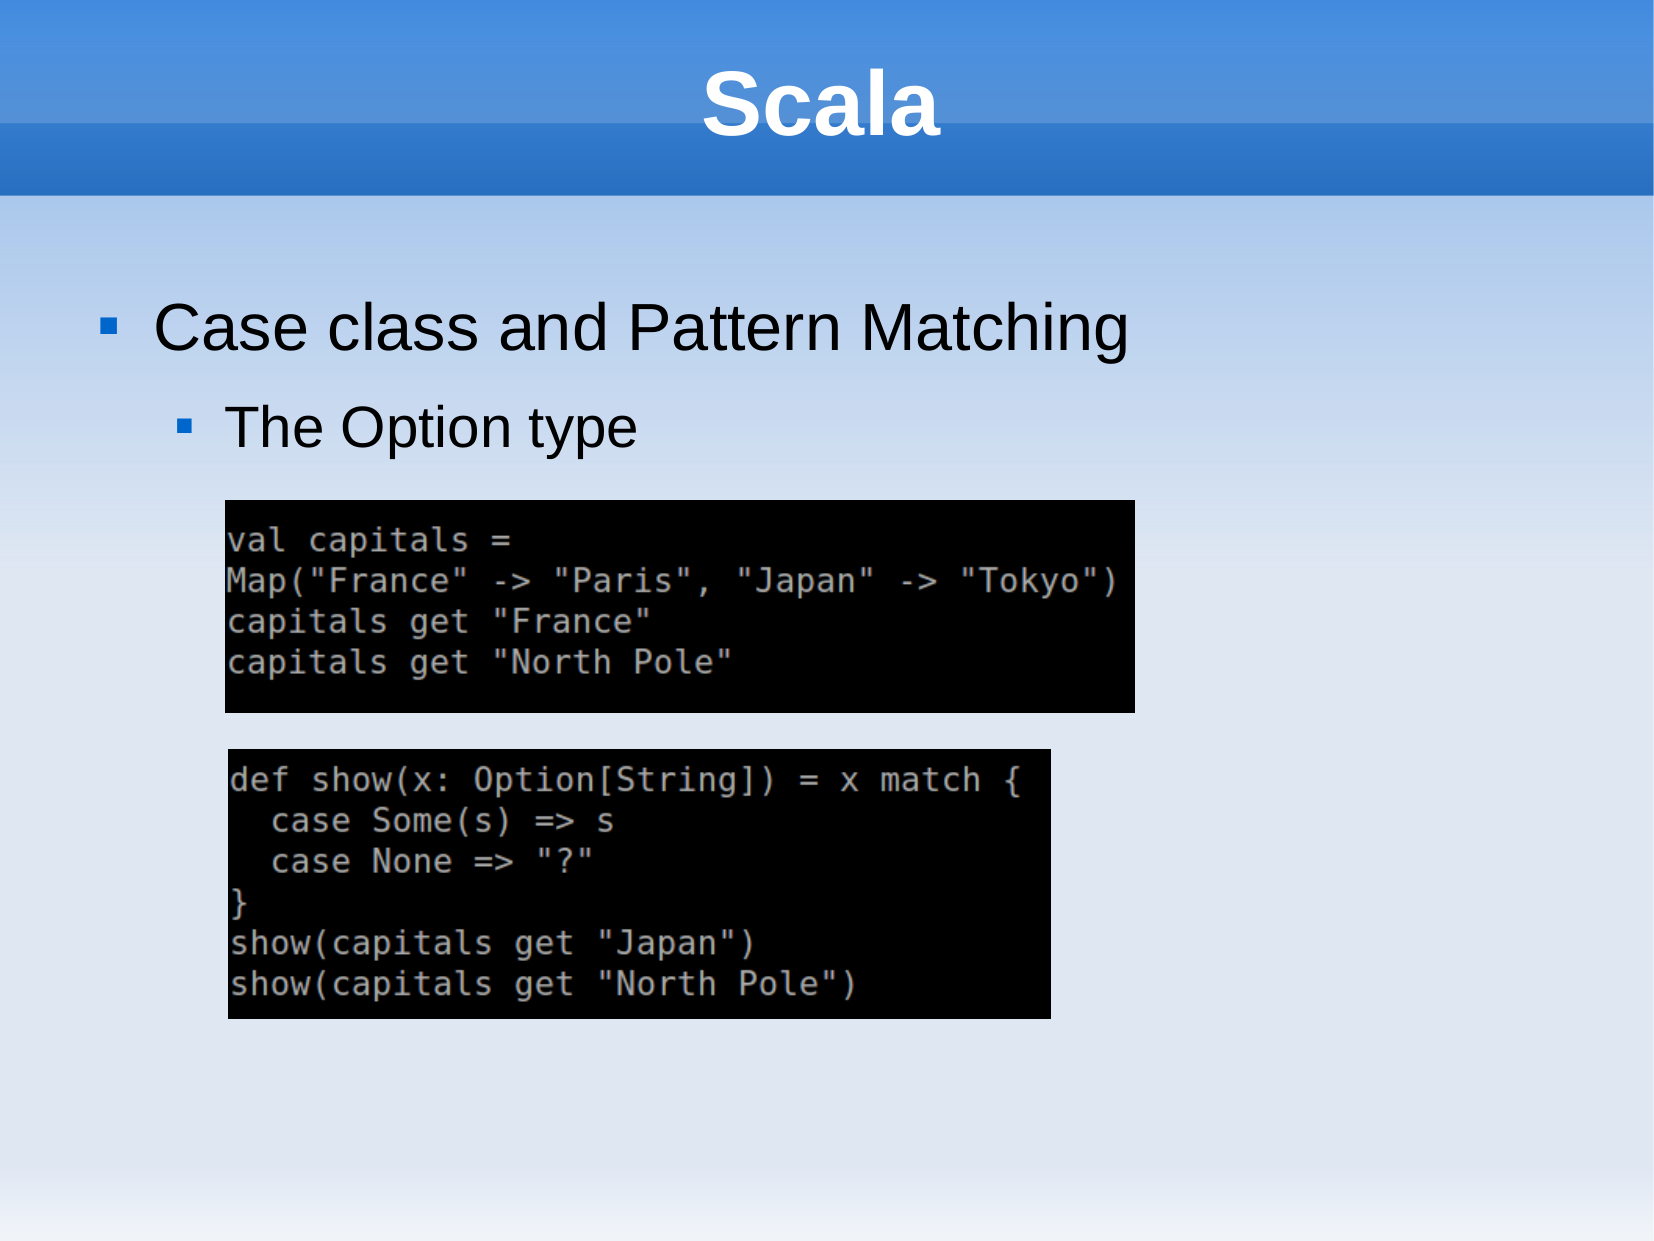

# Scala
Case class and Pattern Matching
The Option type